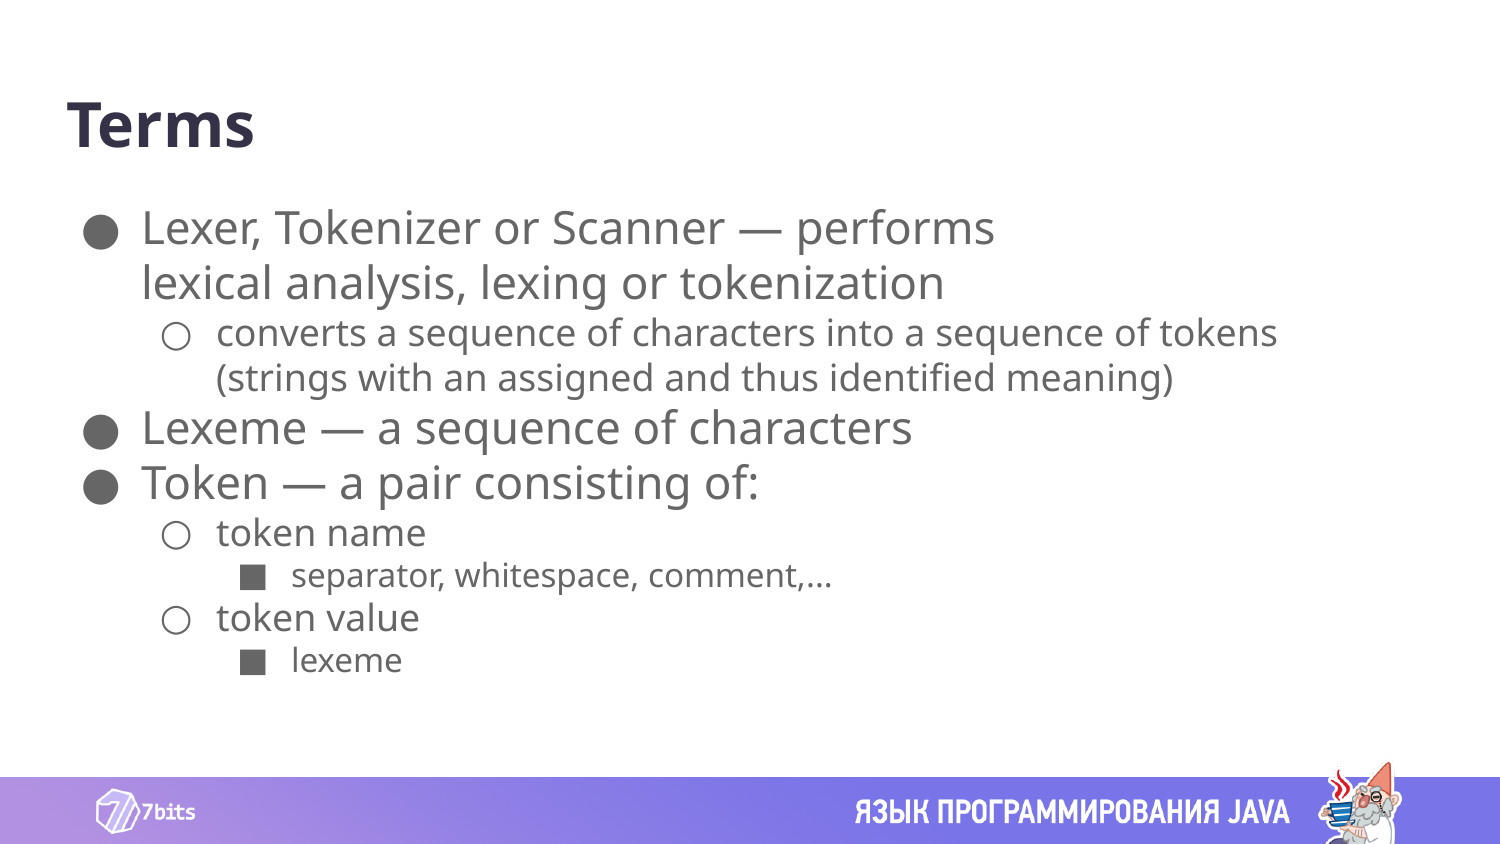

# Terms
Lexer, Tokenizer or Scanner — performs
lexical analysis, lexing or tokenization
converts a sequence of characters into a sequence of tokens
(strings with an assigned and thus identified meaning)
Lexeme — a sequence of characters
Token — a pair consisting of:
token name
separator, whitespace, comment,...
token value
lexeme